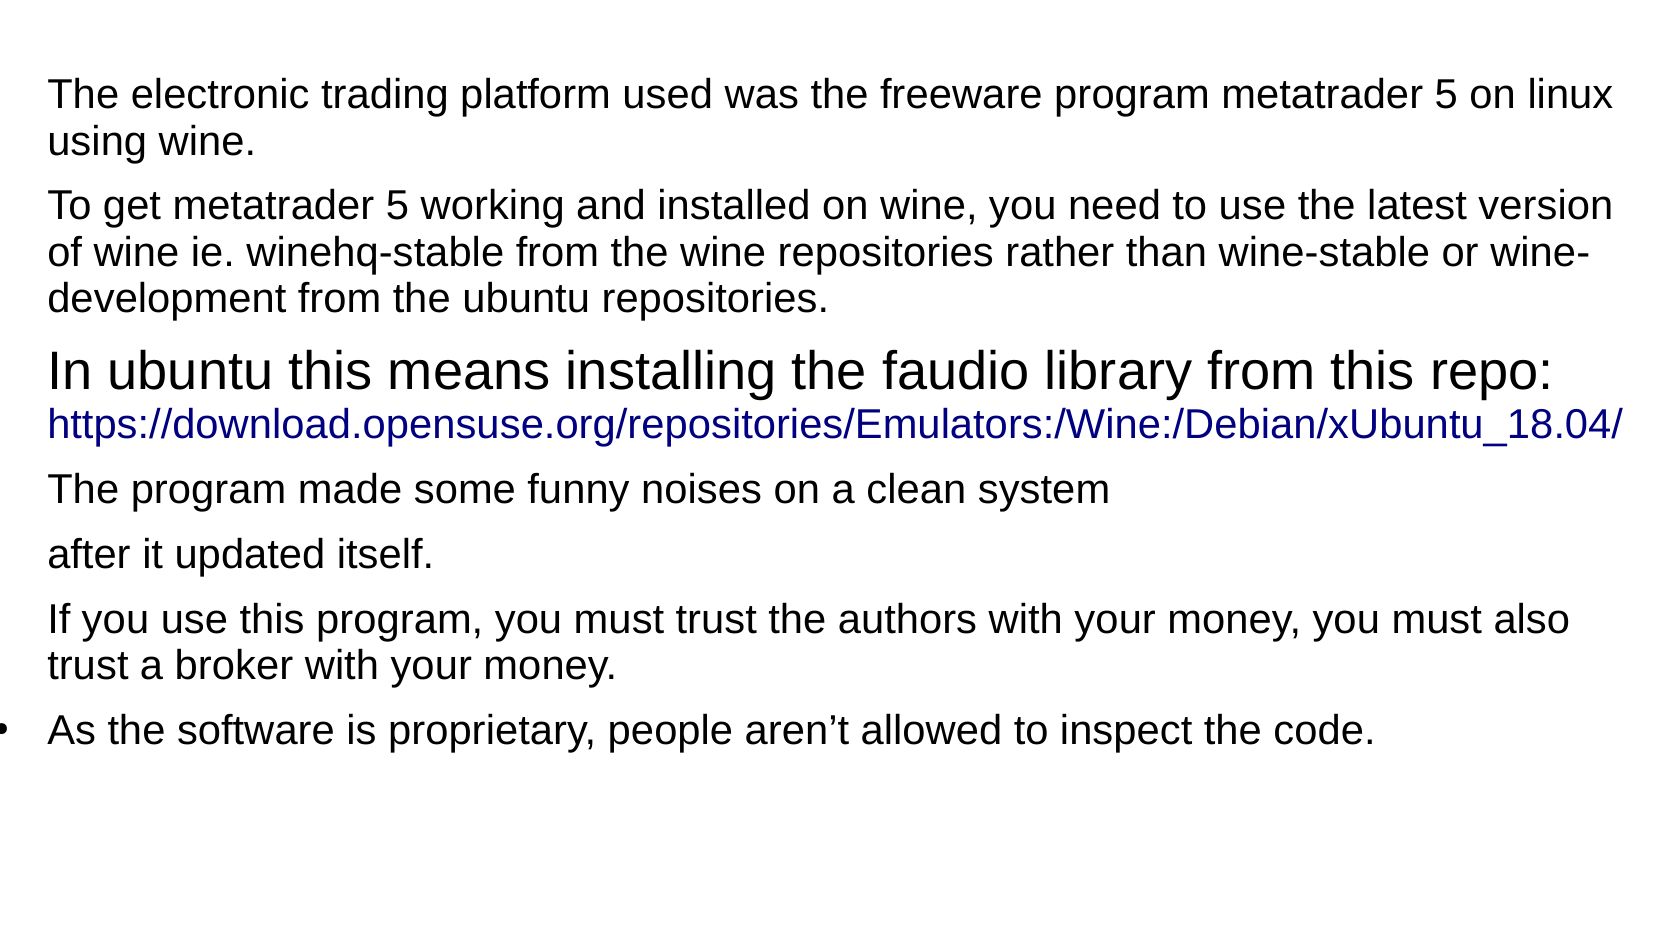

# The electronic trading platform used was the freeware program metatrader 5 on linux using wine.
To get metatrader 5 working and installed on wine, you need to use the latest version of wine ie. winehq-stable from the wine repositories rather than wine-stable or wine-development from the ubuntu repositories.
In ubuntu this means installing the faudio library from this repo: https://download.opensuse.org/repositories/Emulators:/Wine:/Debian/xUbuntu_18.04/
The program made some funny noises on a clean system
after it updated itself.
If you use this program, you must trust the authors with your money, you must also trust a broker with your money.
As the software is proprietary, people aren’t allowed to inspect the code.